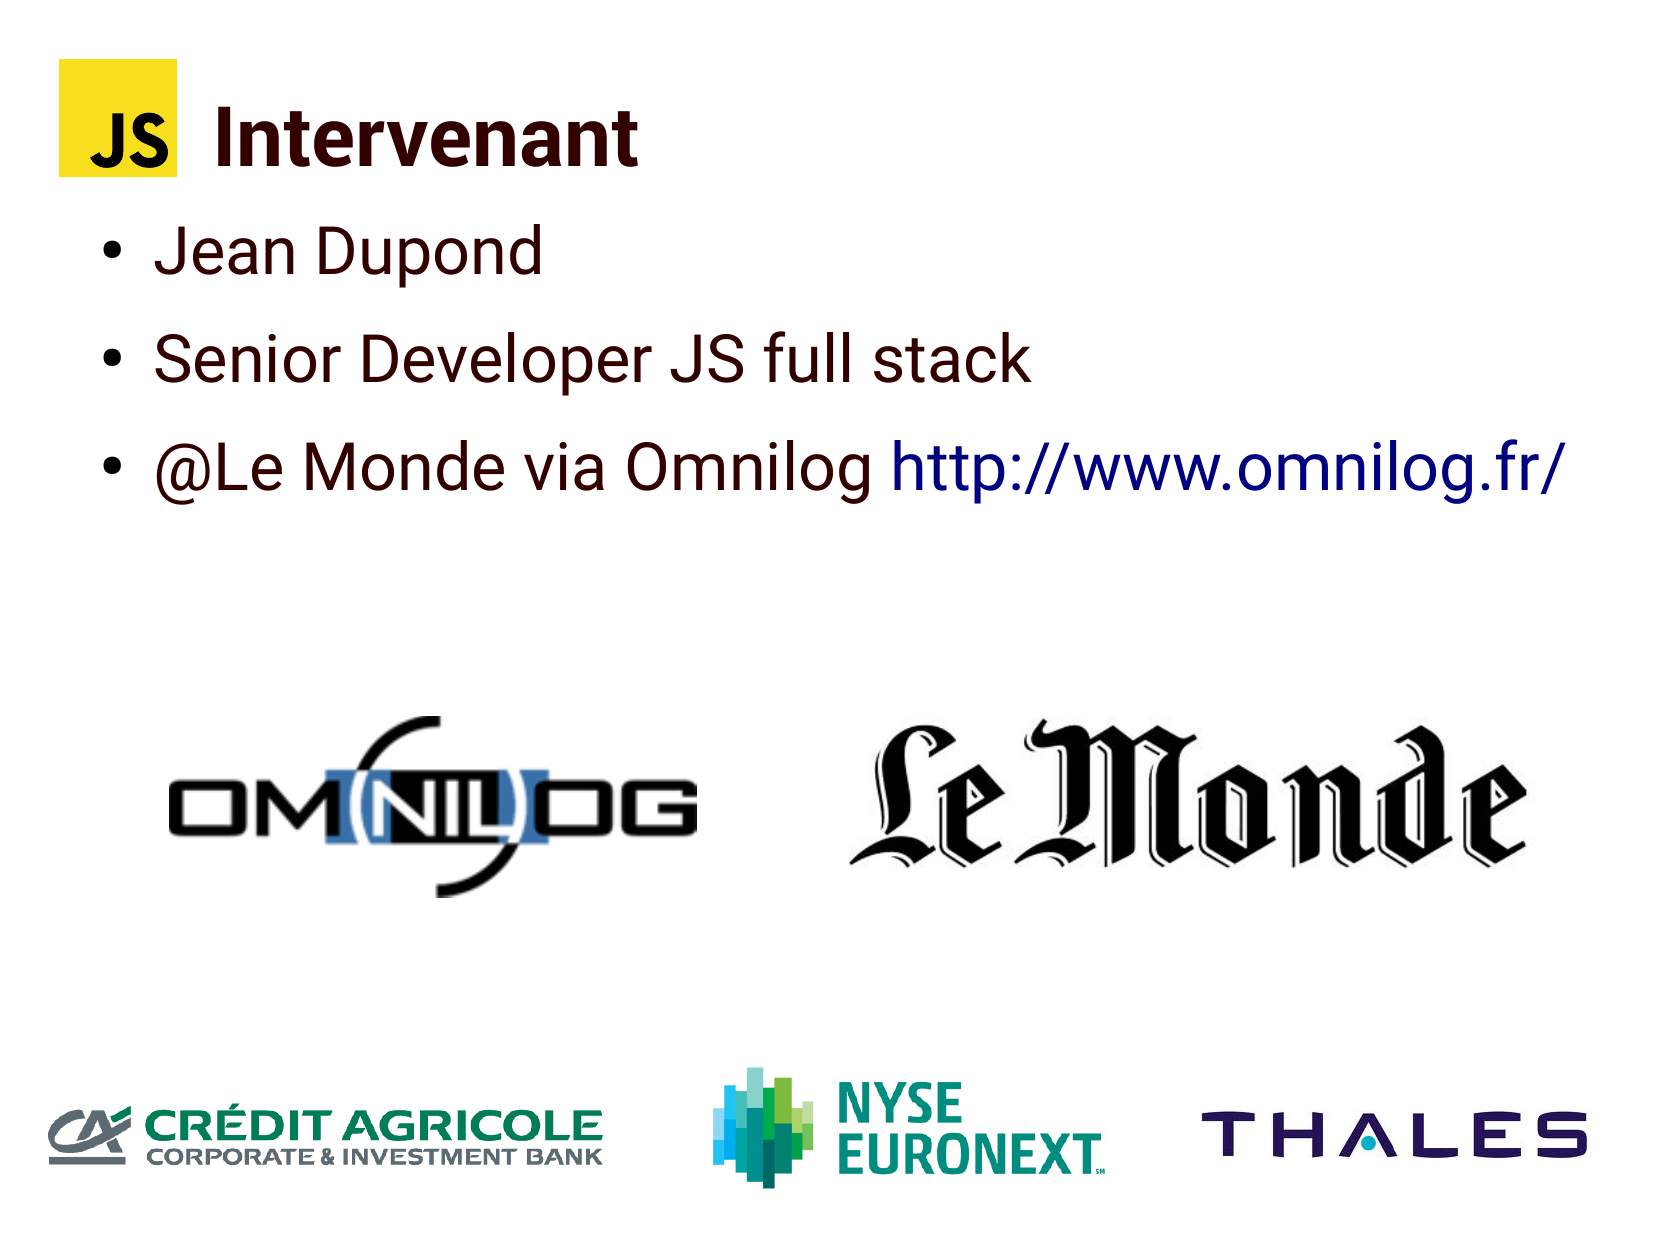

# Intervenant
Jean Dupond
Senior Developer JS full stack
@Le Monde via Omnilog http://www.omnilog.fr/